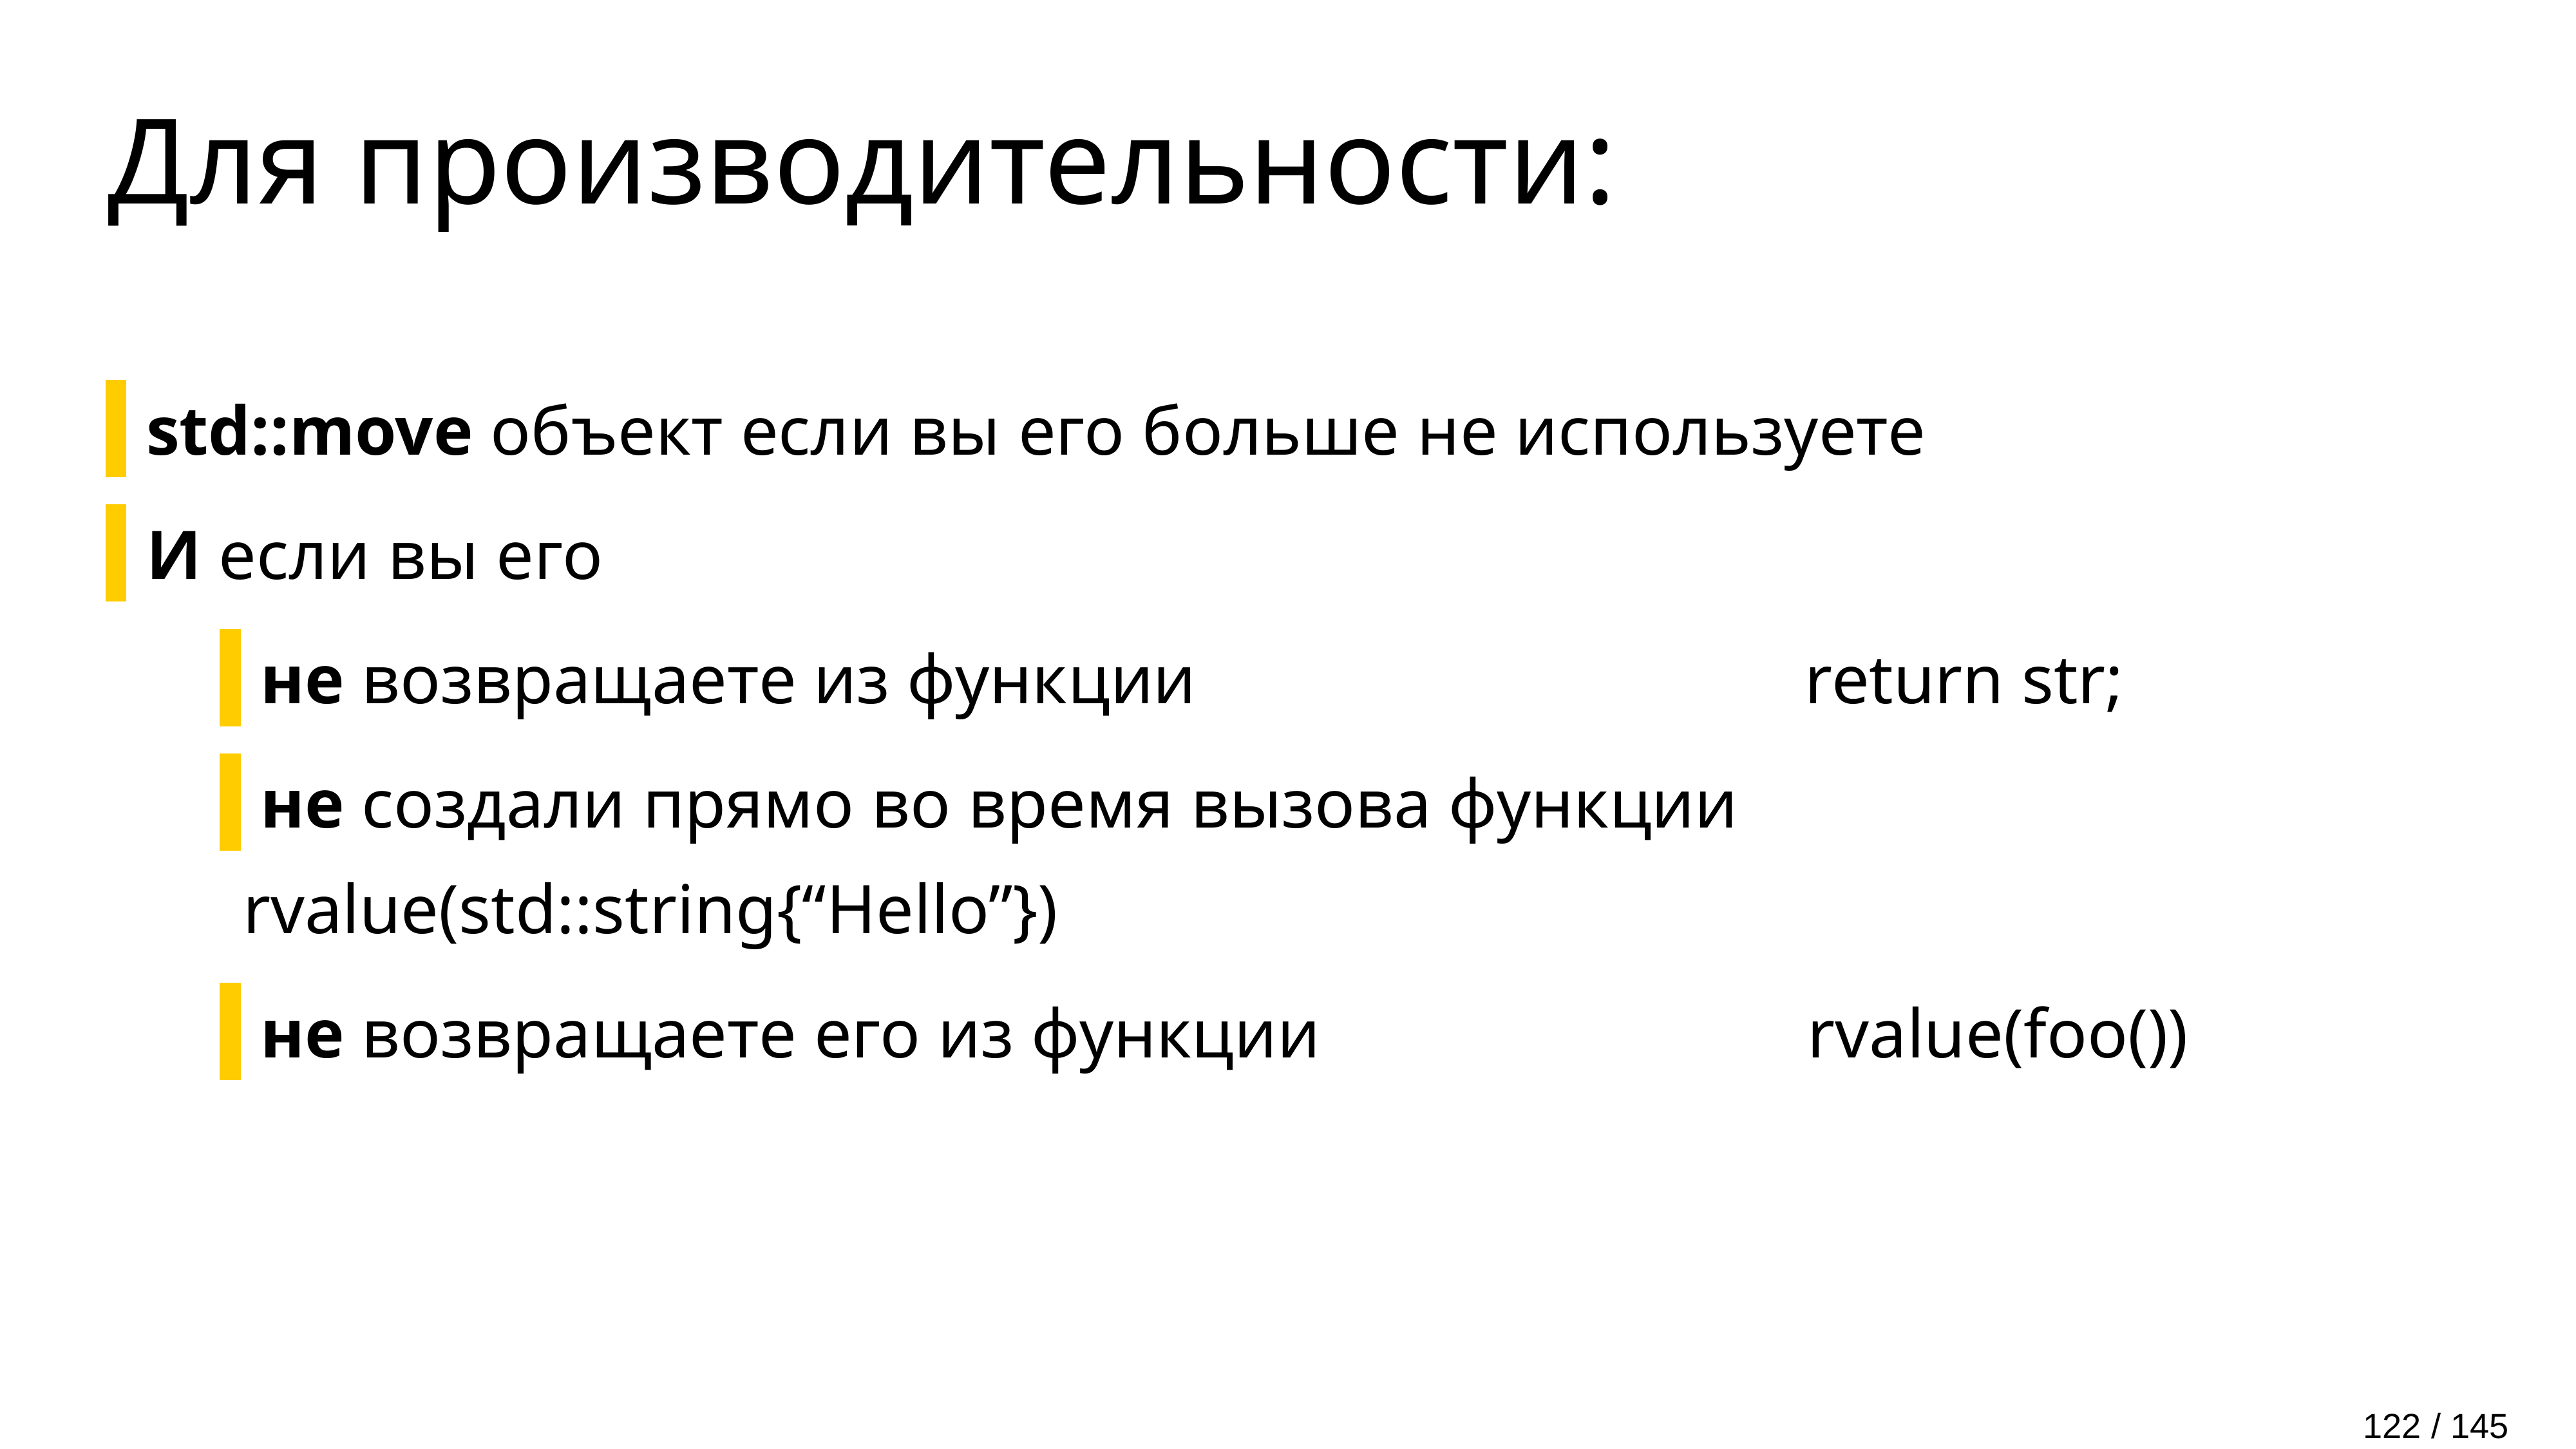

# Для производительности:
 std::move объект если вы его больше не используете
 И если вы его
 не возвращаете из функции return str;
 не создали прямо во время вызова функции rvalue(std::string{“Hello”})
 не возвращаете его из функции rvalue(foo())